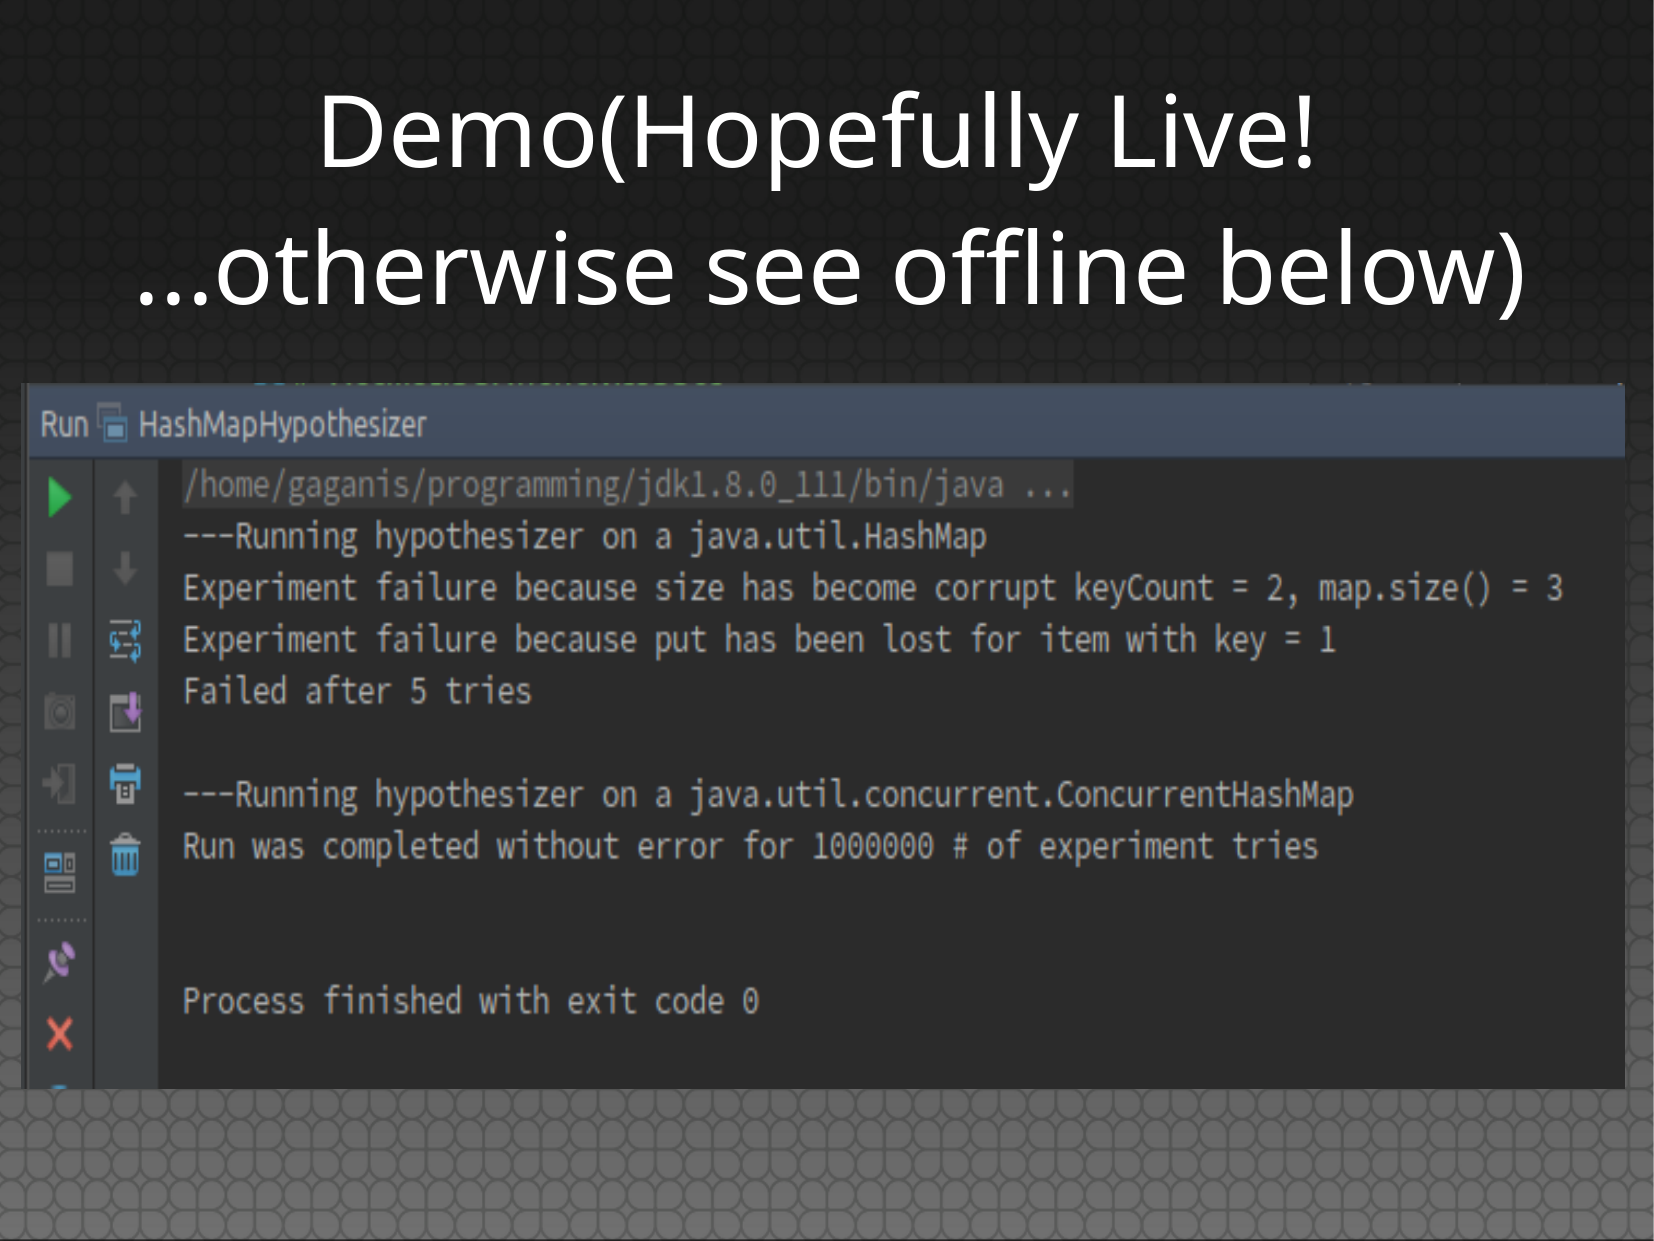

# Demo(Hopefully Live! ...otherwise see offline below)